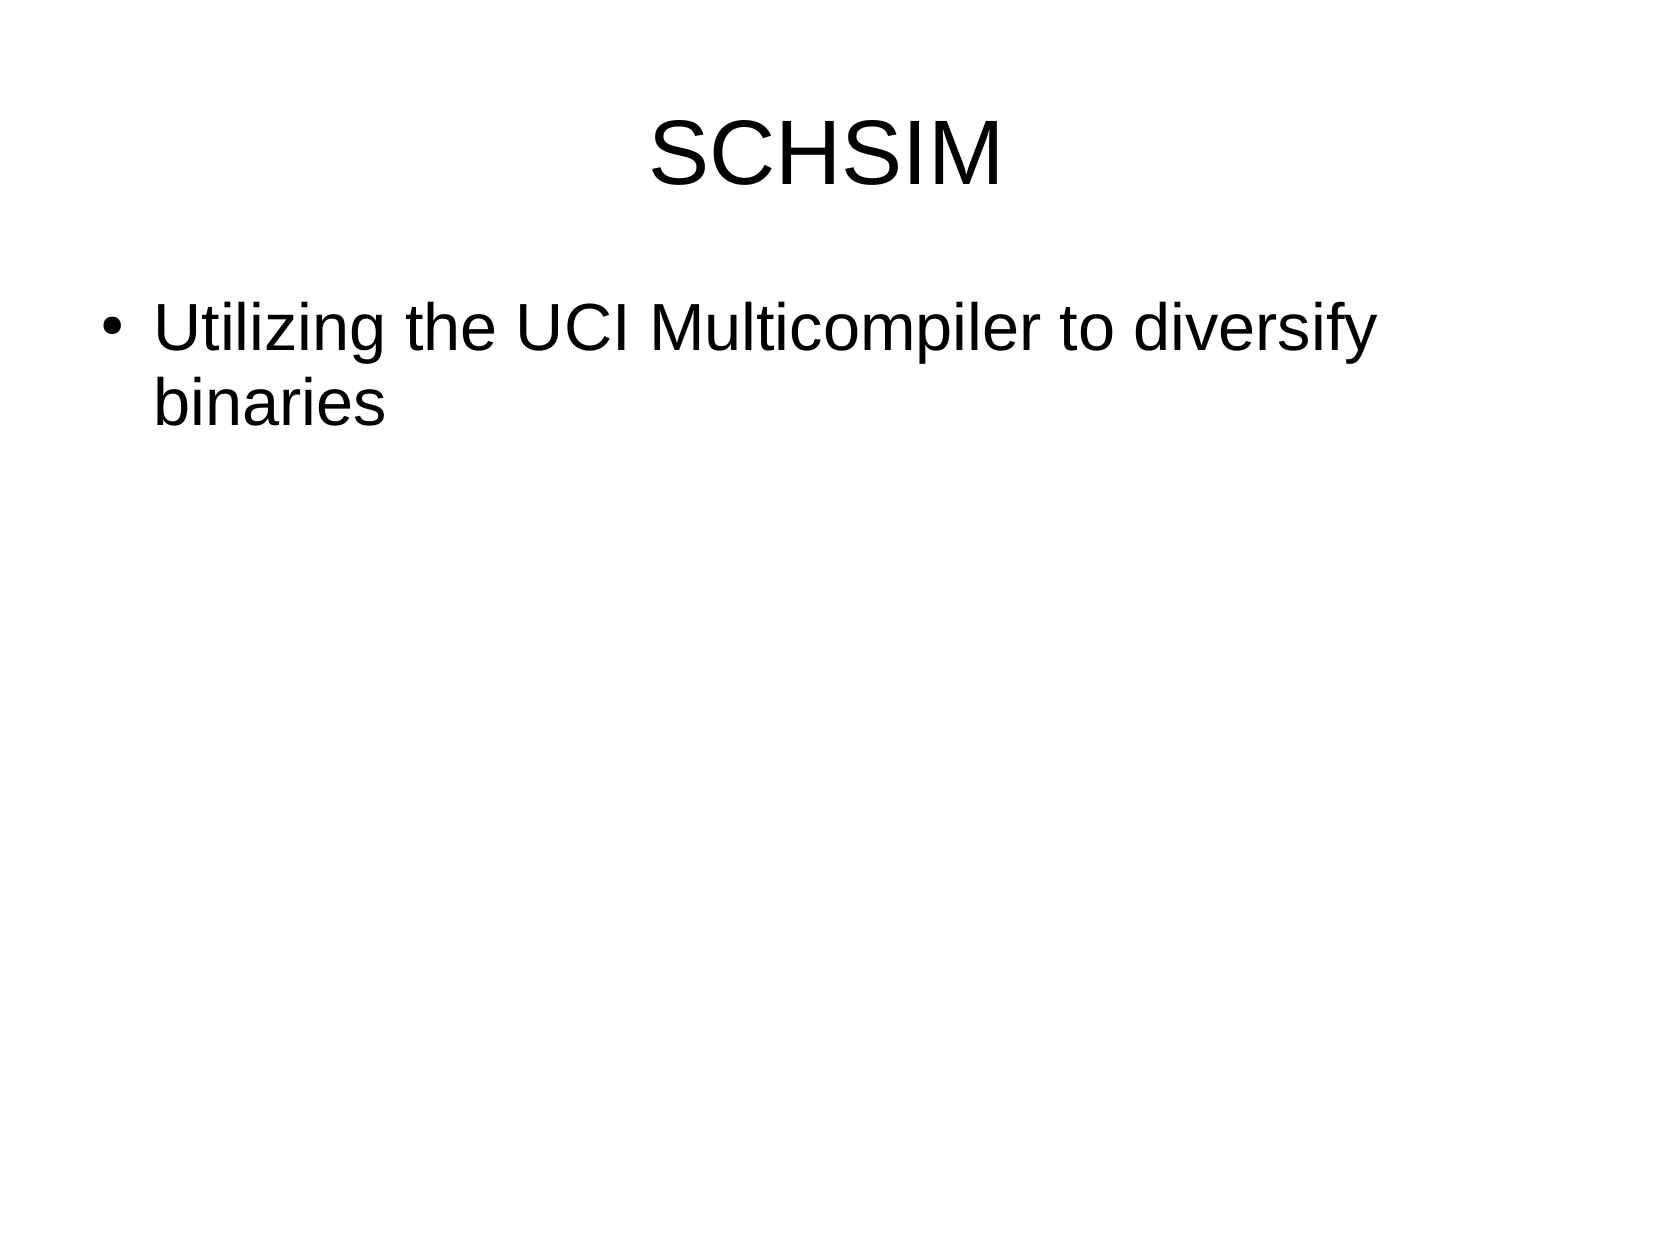

# SCHSIM
Utilizing the UCI Multicompiler to diversify binaries